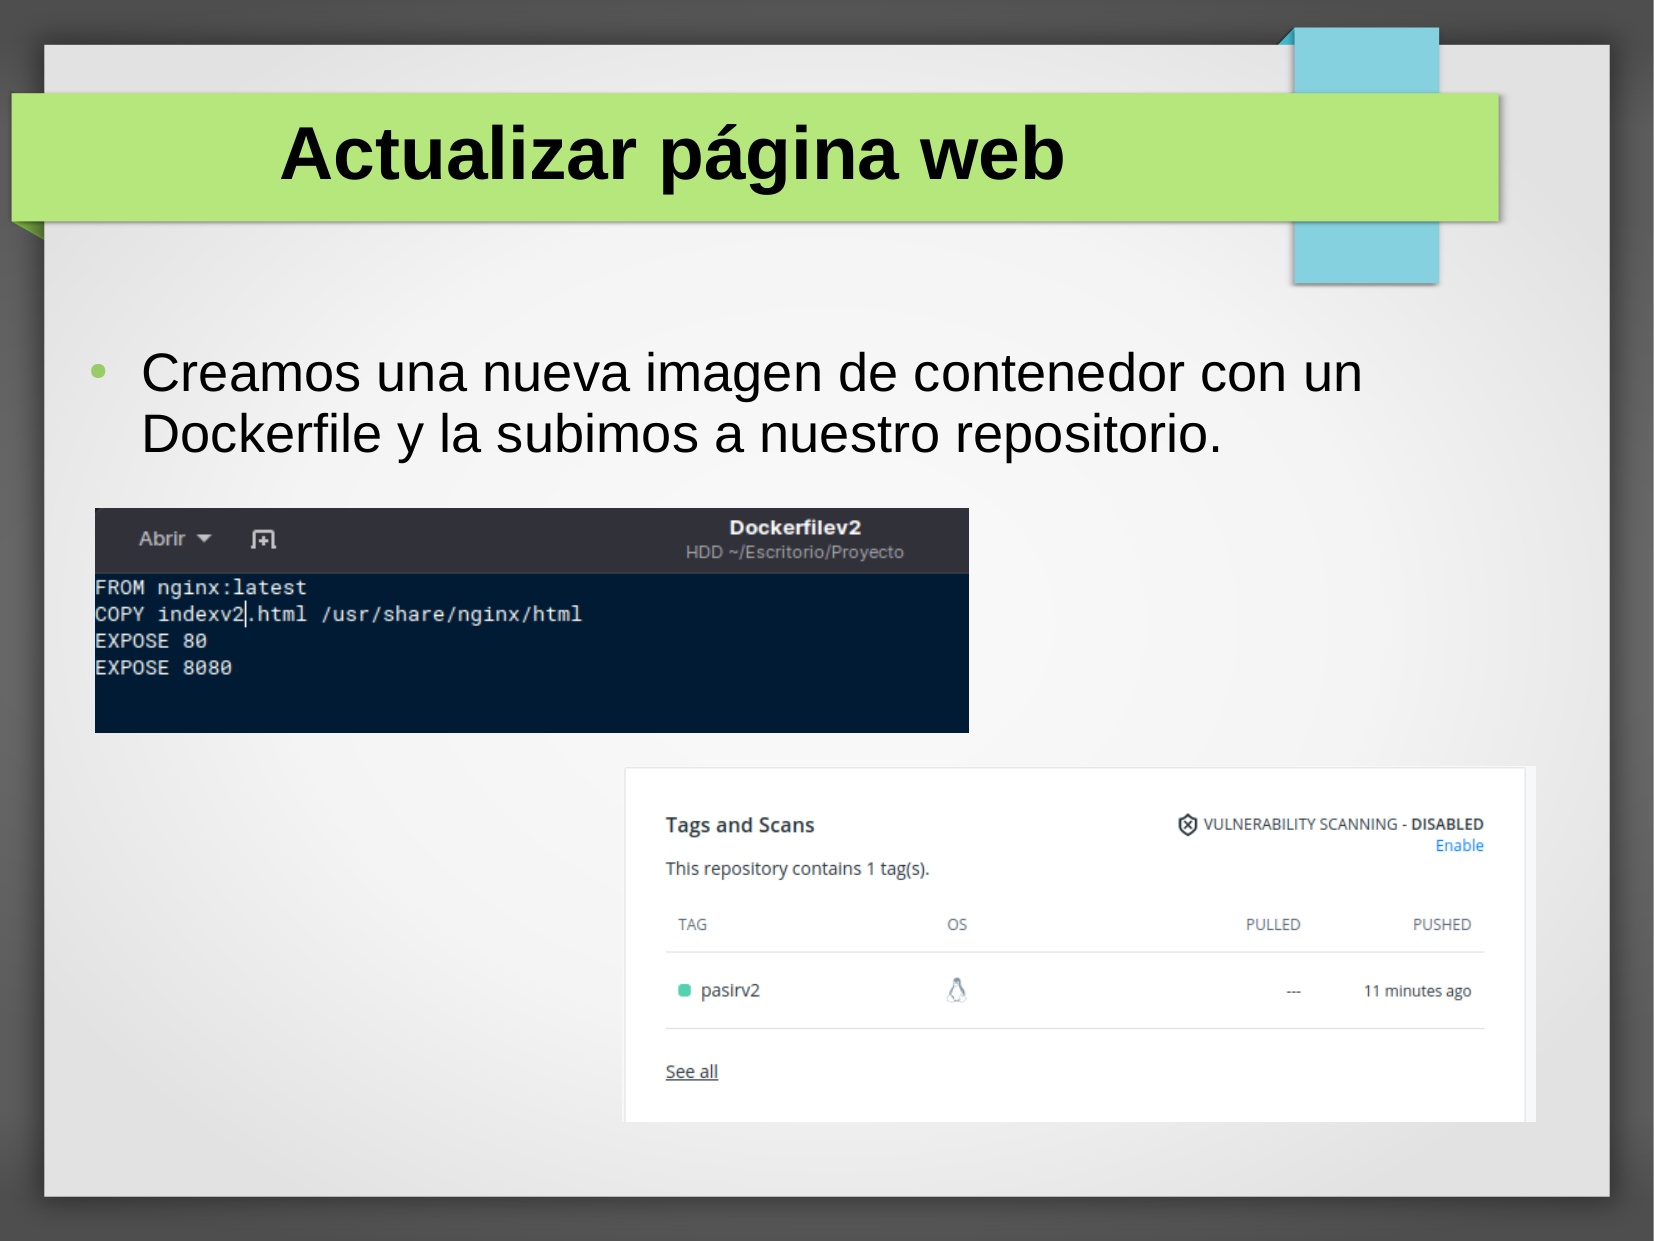

# Actualizar página web
Creamos una nueva imagen de contenedor con un Dockerfile y la subimos a nuestro repositorio.